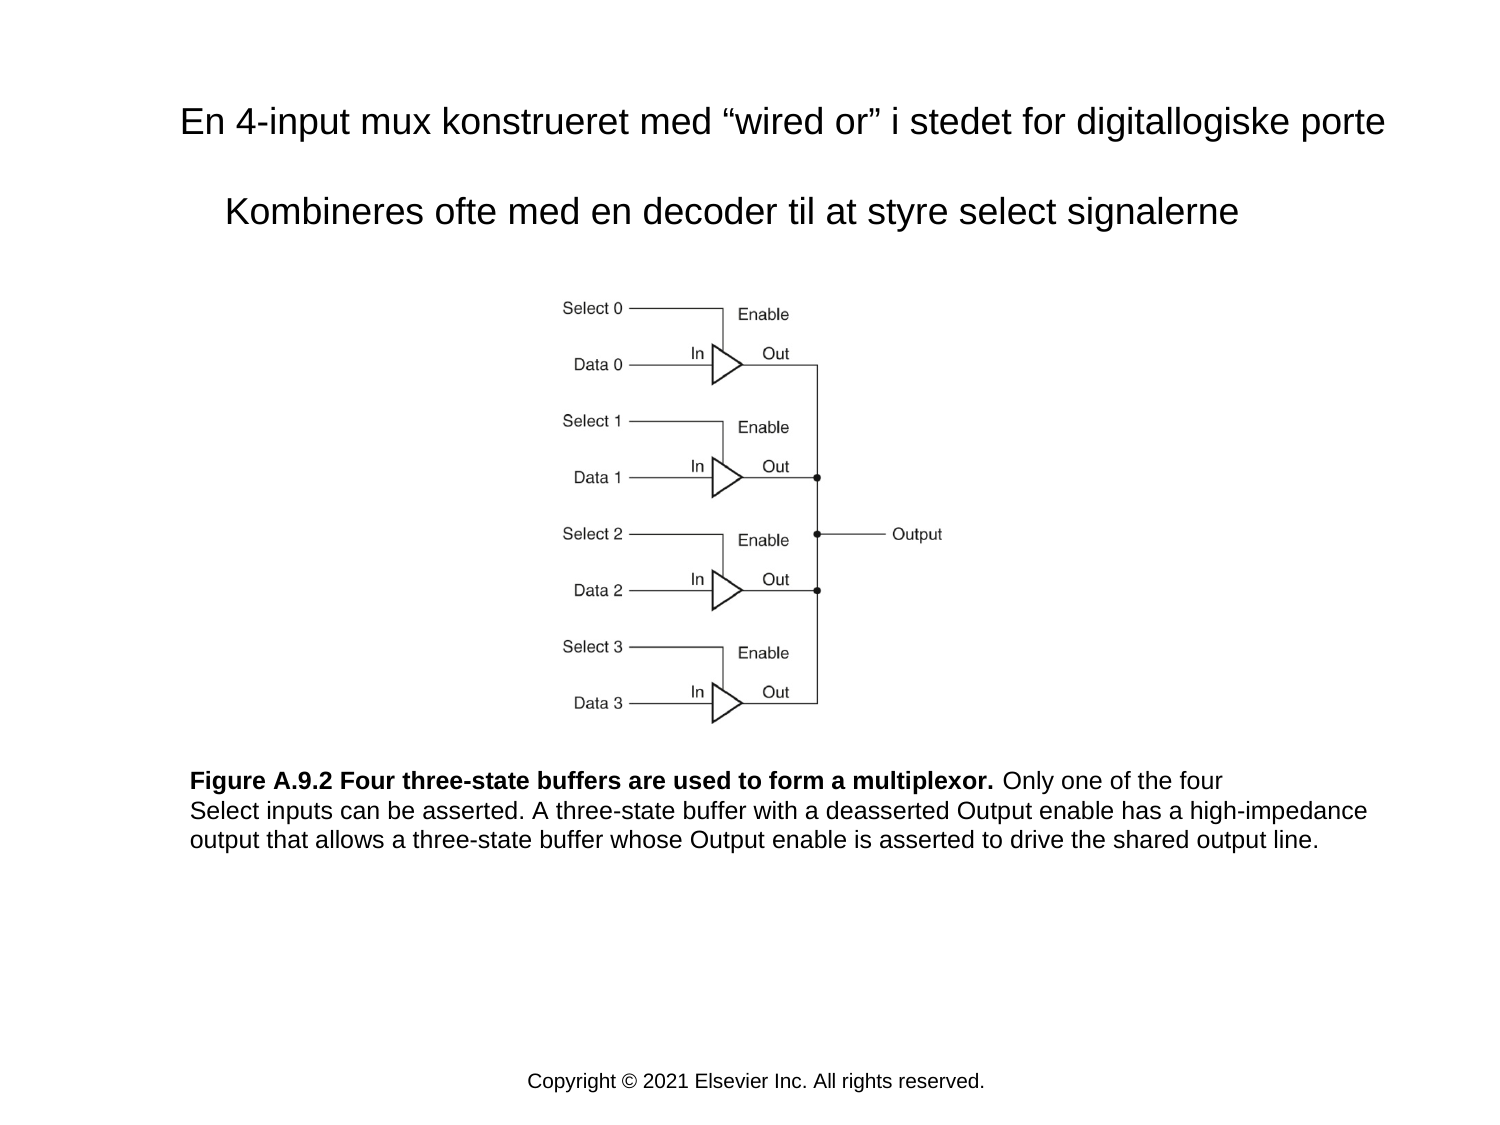

En 4-input mux konstrueret med “wired or” i stedet for digitallogiske porte
Kombineres ofte med en decoder til at styre select signalerne
Figure A.9.2 Four three-state buffers are used to form a multiplexor. Only one of the four
Select inputs can be asserted. A three-state buffer with a deasserted Output enable has a high-impedance
output that allows a three-state buffer whose Output enable is asserted to drive the shared output line.
Copyright © 2021 Elsevier Inc. All rights reserved.